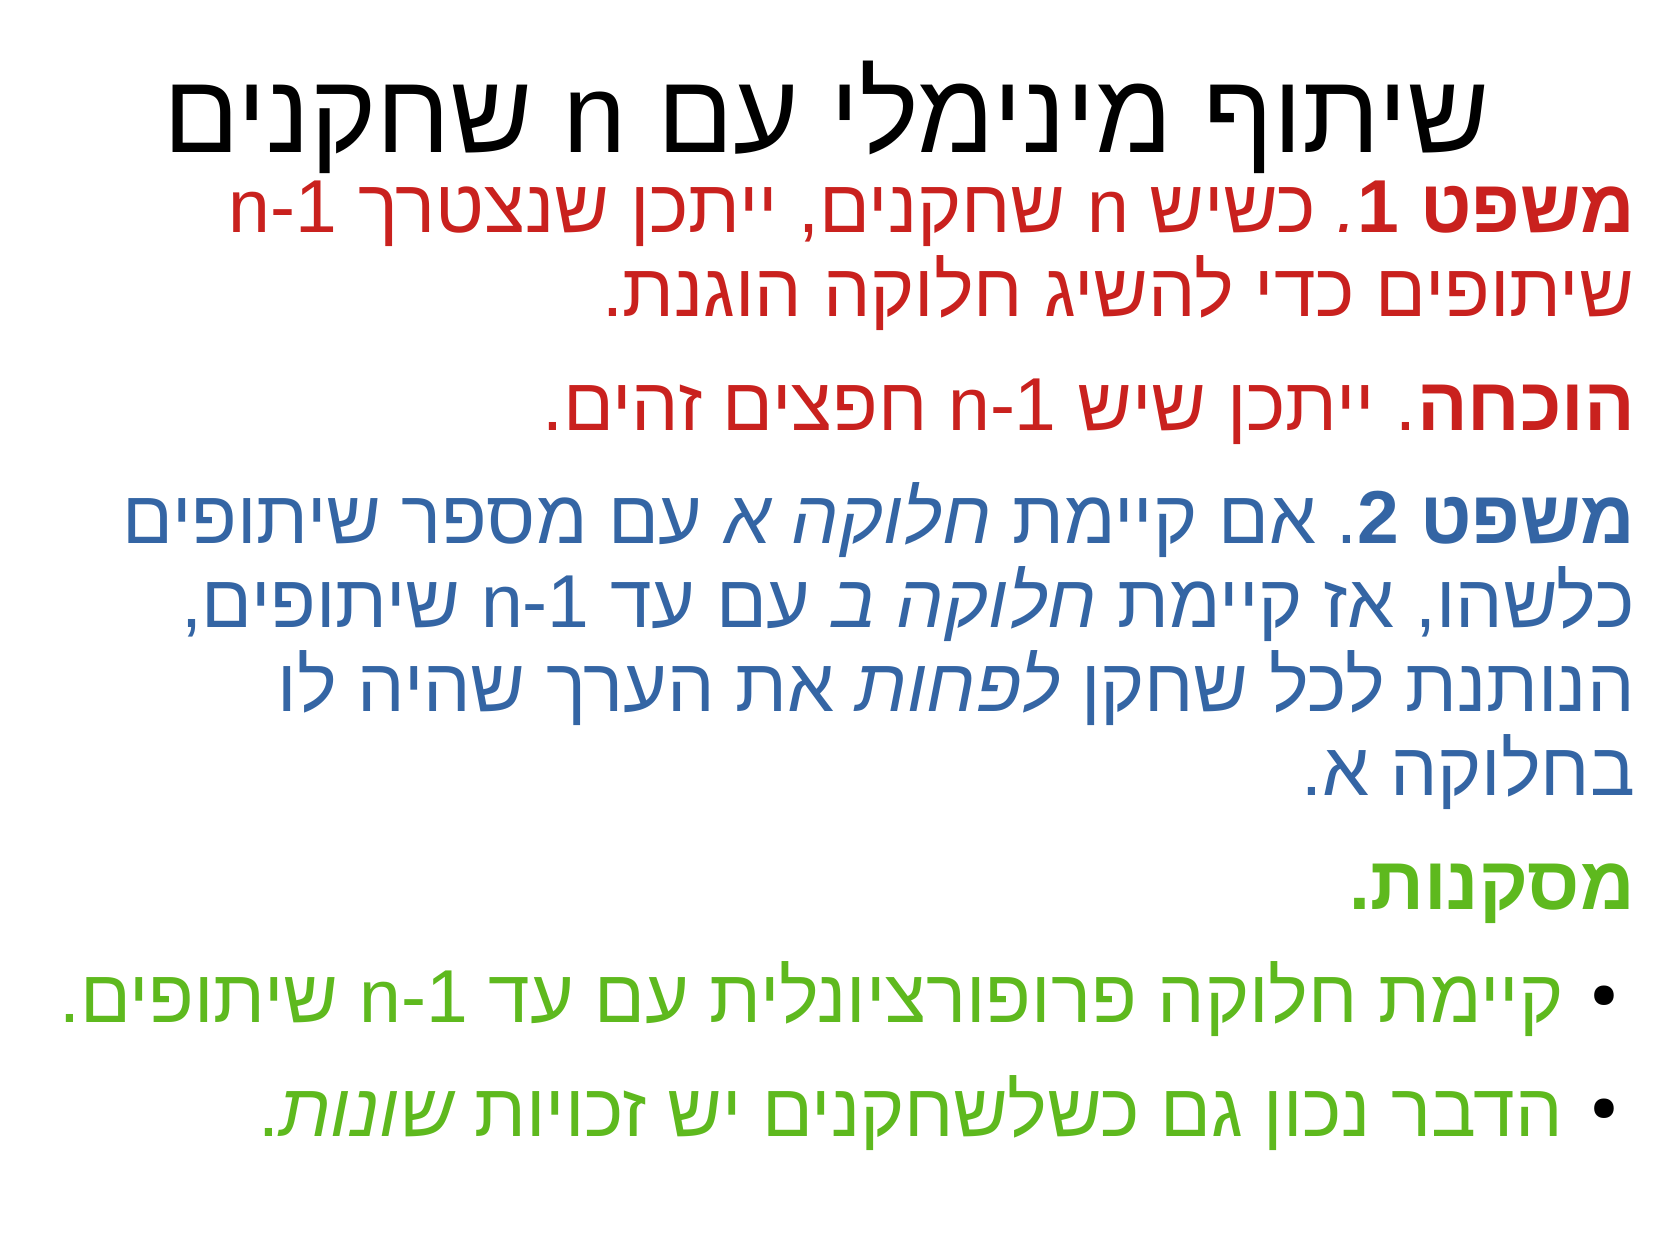

# שיתוף מינימלי עם n שחקנים
משפט 1. כשיש n שחקנים, ייתכן שנצטרך n-1 שיתופים כדי להשיג חלוקה הוגנת.
הוכחה. ייתכן שיש n-1 חפצים זהים.
משפט 2. אם קיימת חלוקה א עם מספר שיתופים כלשהו, אז קיימת חלוקה ב עם עד n-1 שיתופים,הנותנת לכל שחקן לפחות את הערך שהיה לו בחלוקה א.
מסקנות.
קיימת חלוקה פרופורציונלית עם עד n-1 שיתופים.
הדבר נכון גם כשלשחקנים יש זכויות שונות.